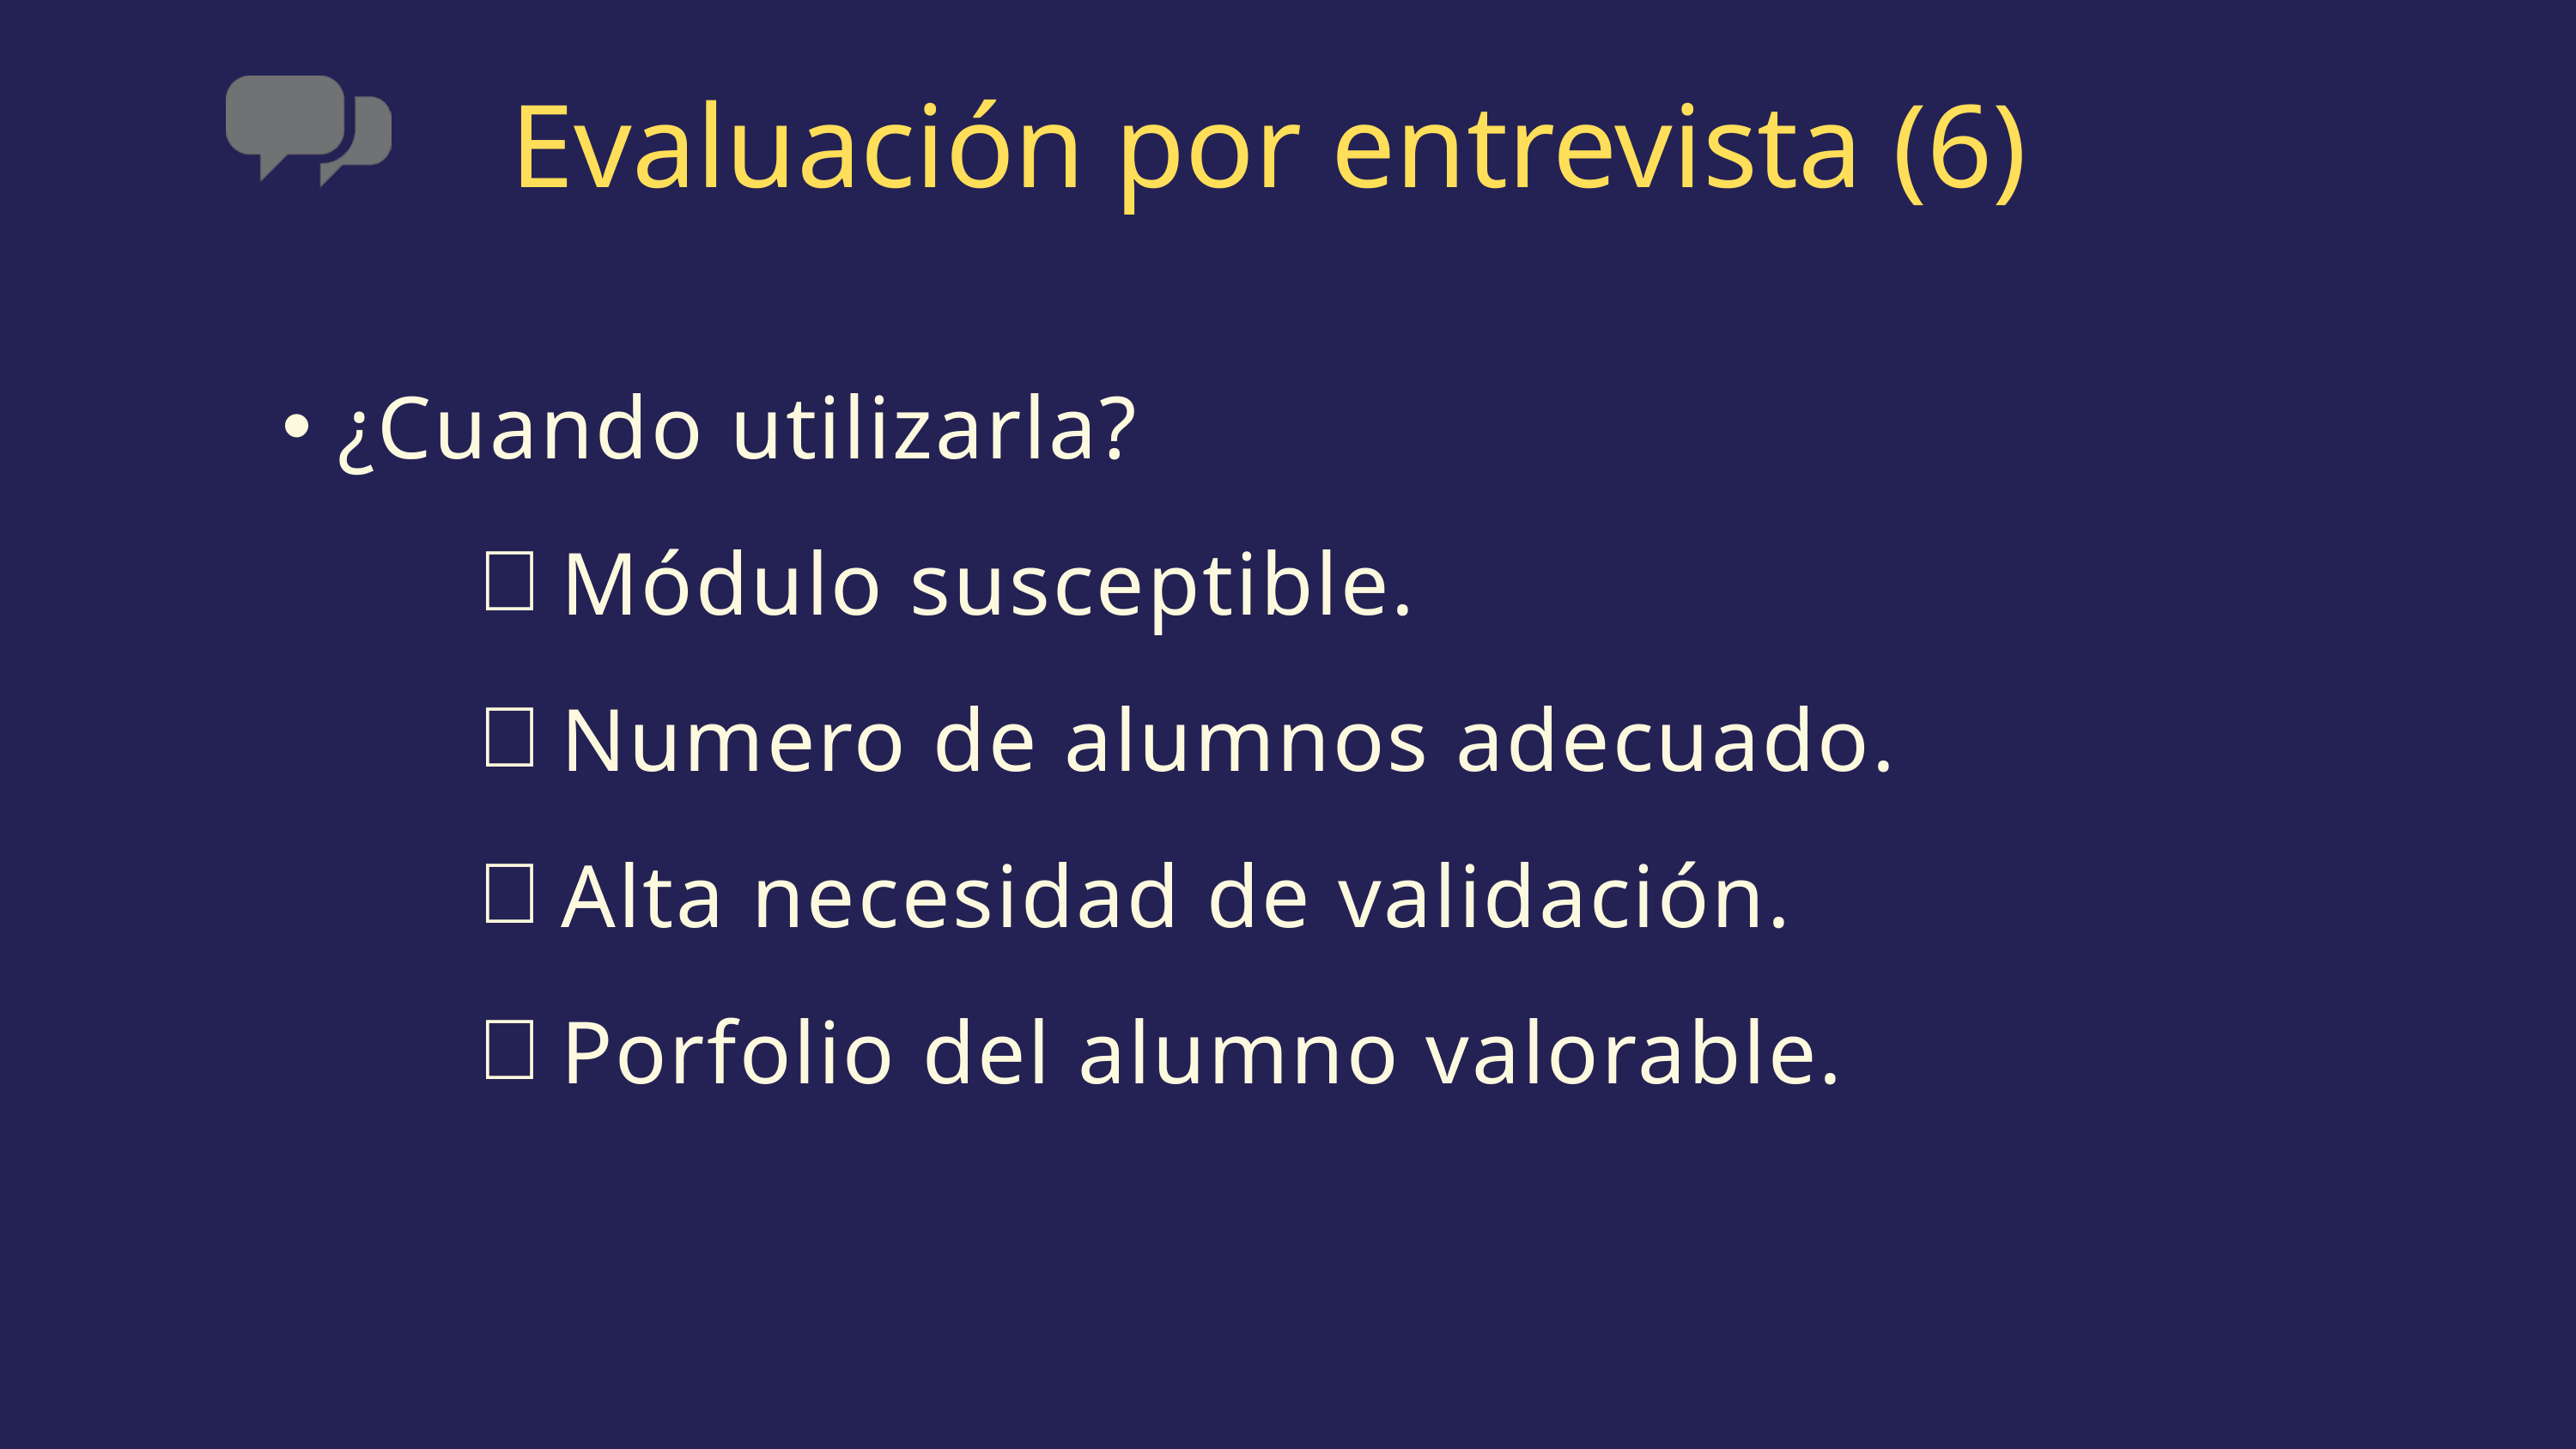

Evaluación por entrevista (6)
¿Cuando utilizarla?
Módulo susceptible.
Numero de alumnos adecuado.
Alta necesidad de validación.
Porfolio del alumno valorable.